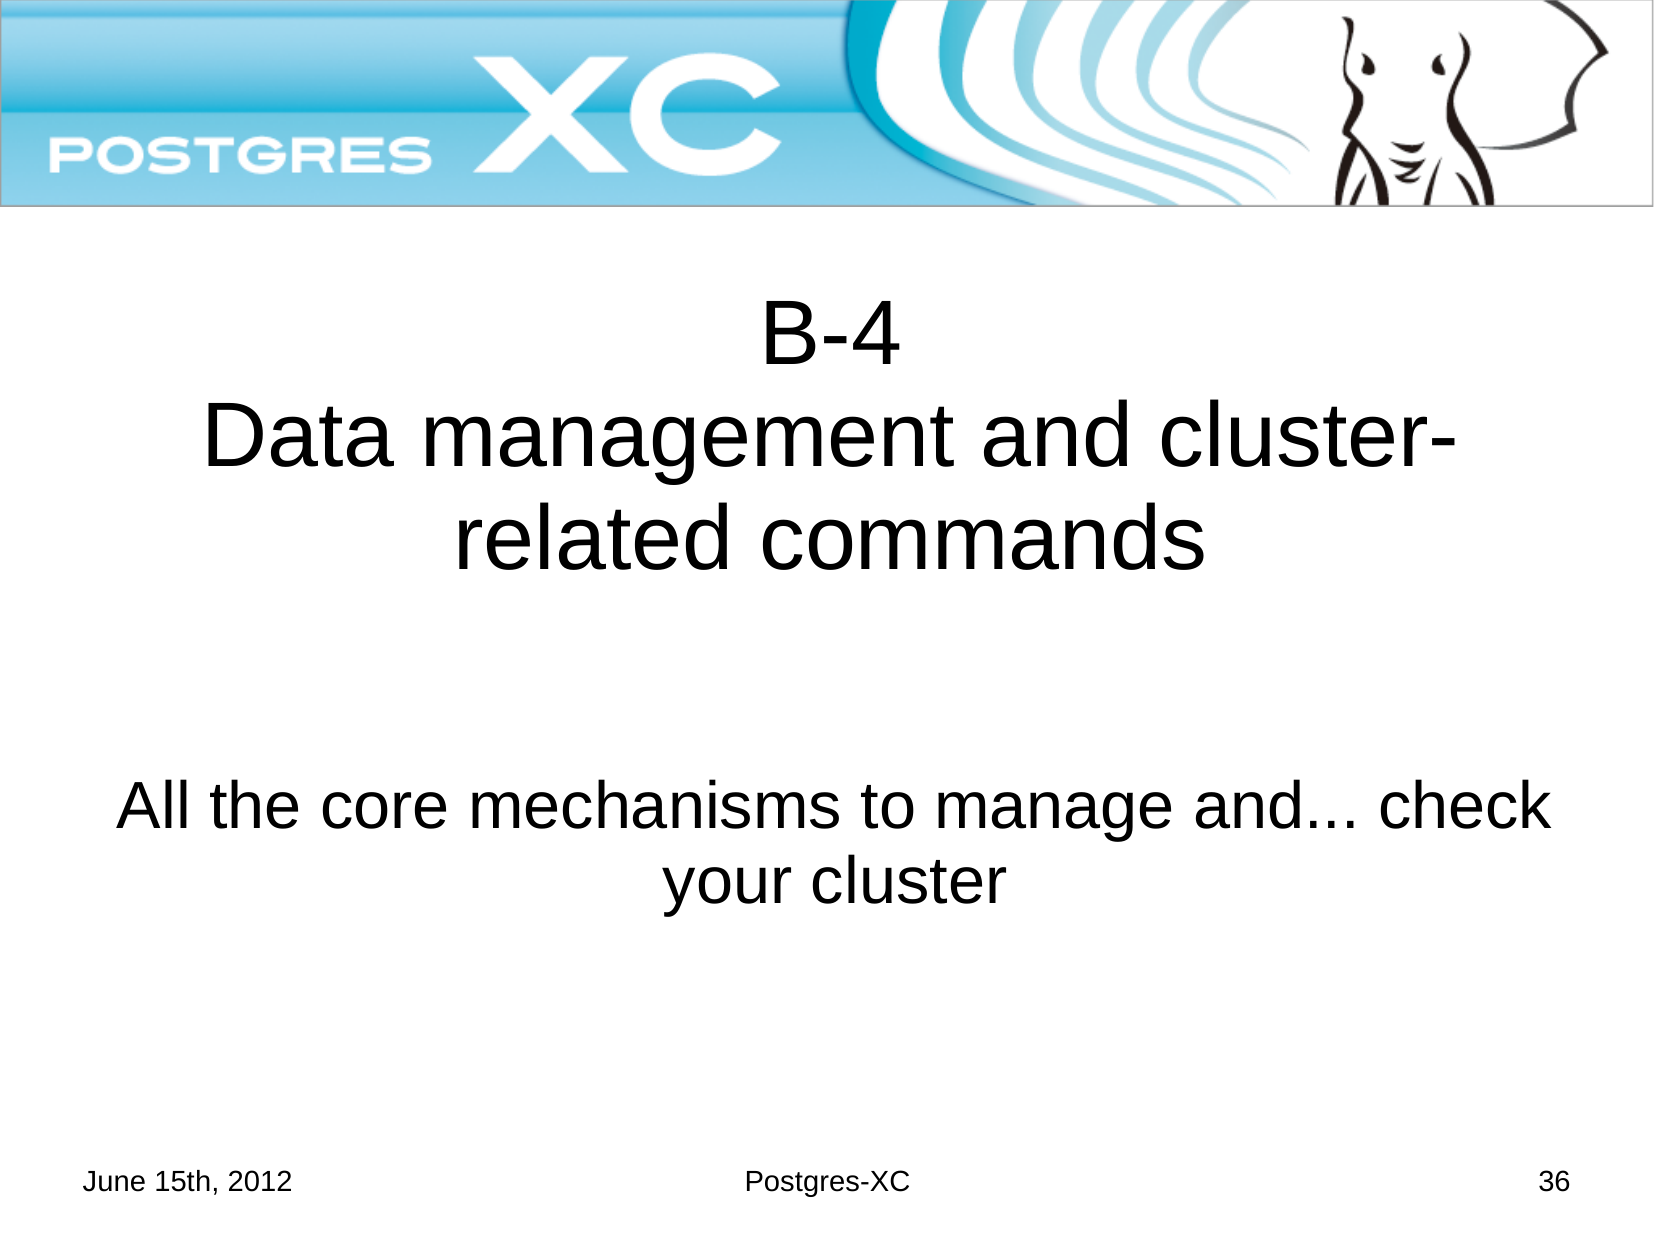

# B-4 Data management and cluster-related commands
All the core mechanisms to manage and... check your cluster
36